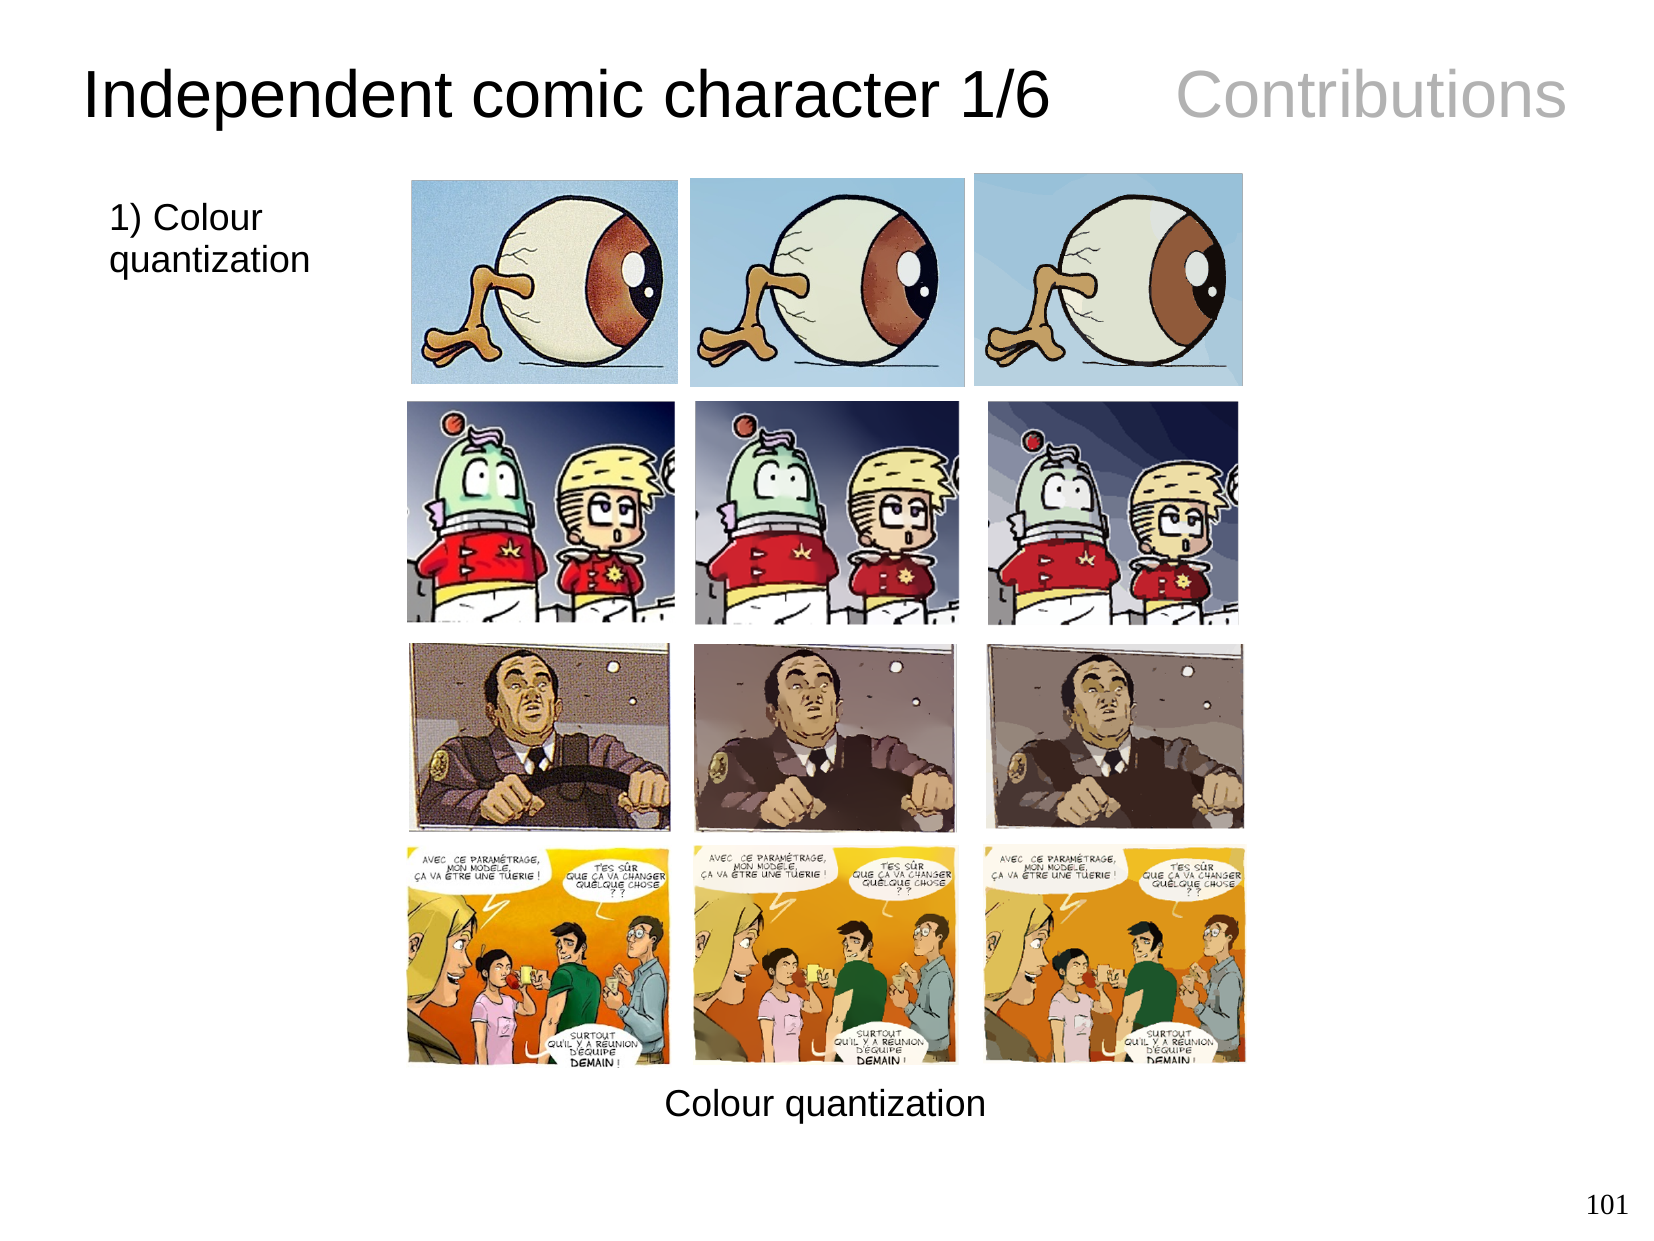

# Independent comic character 1/6
1) Colour quantization
Colour quantization
101